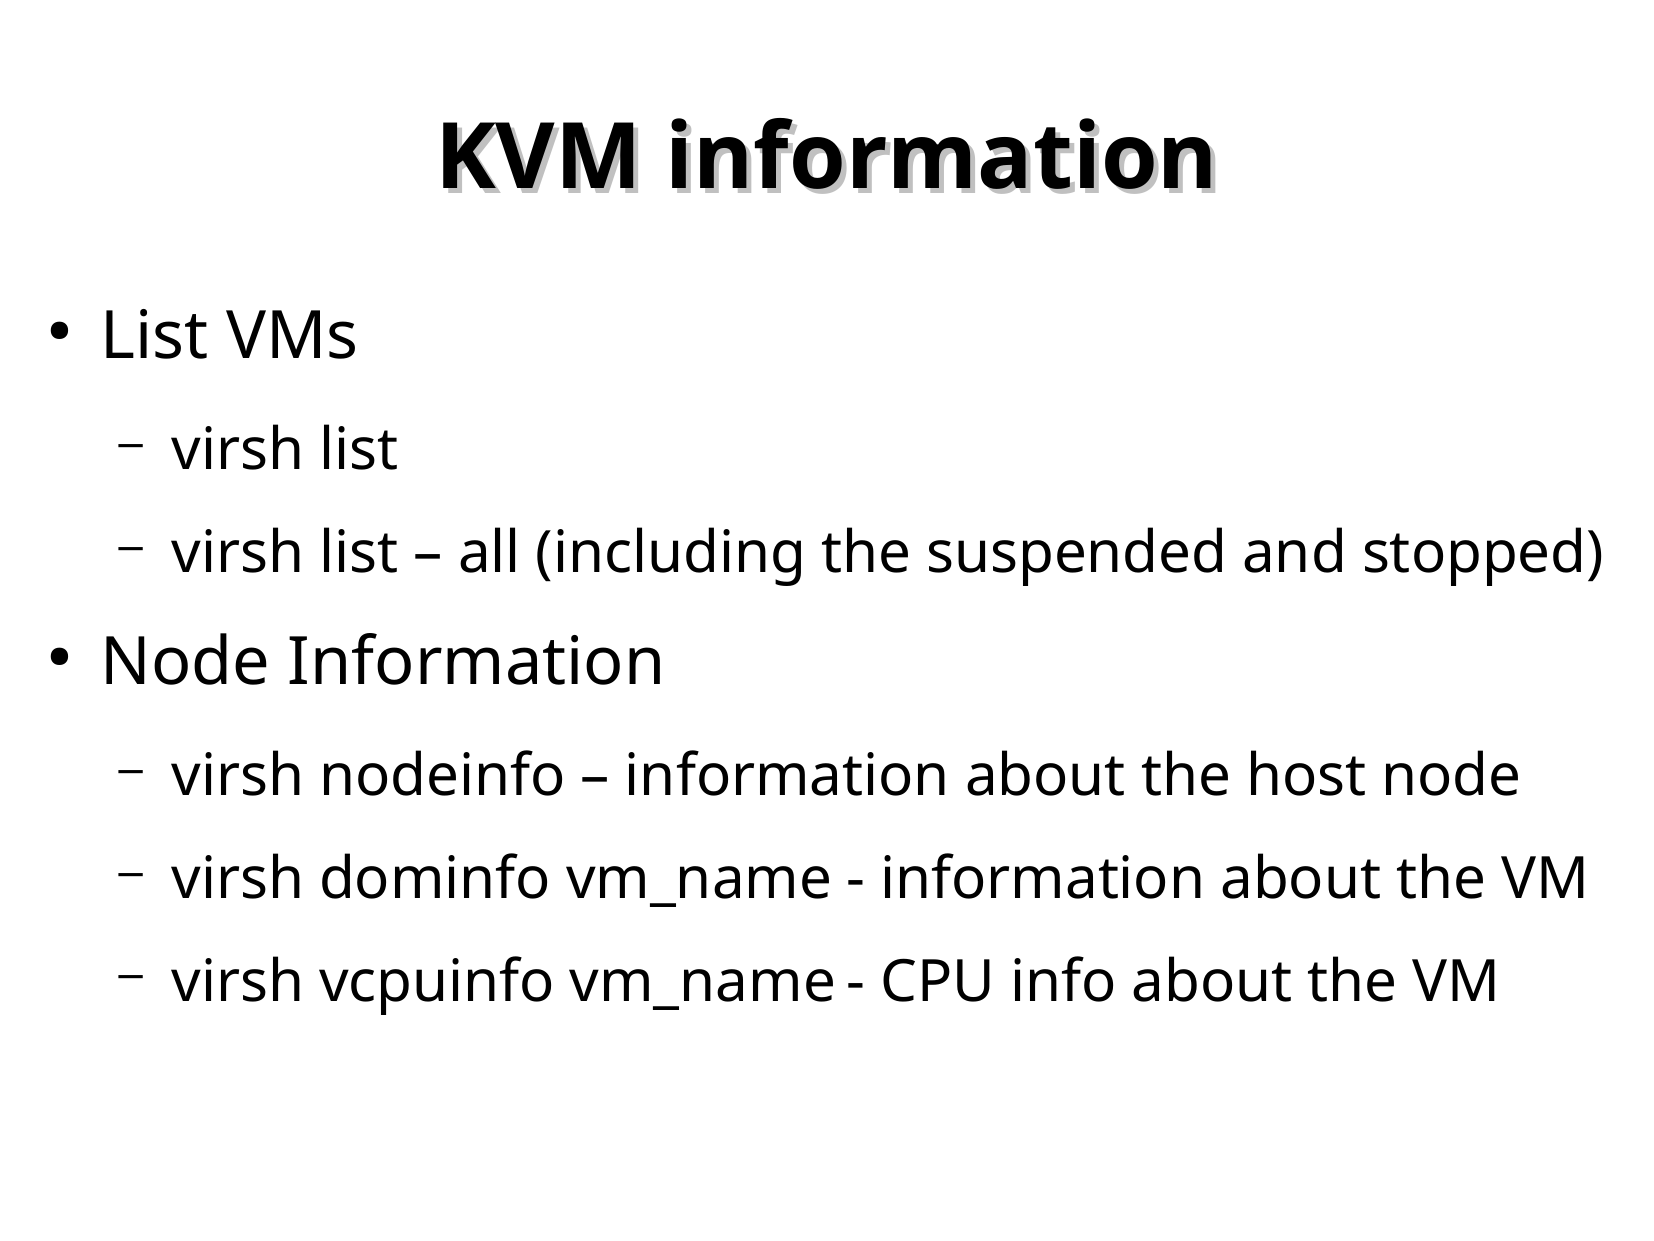

# KVM information
List VMs
virsh list
virsh list – all (including the suspended and stopped)
Node Information
virsh nodeinfo – information about the host node
virsh dominfo vm_name	- information about the VM
virsh vcpuinfo vm_name	- CPU info about the VM